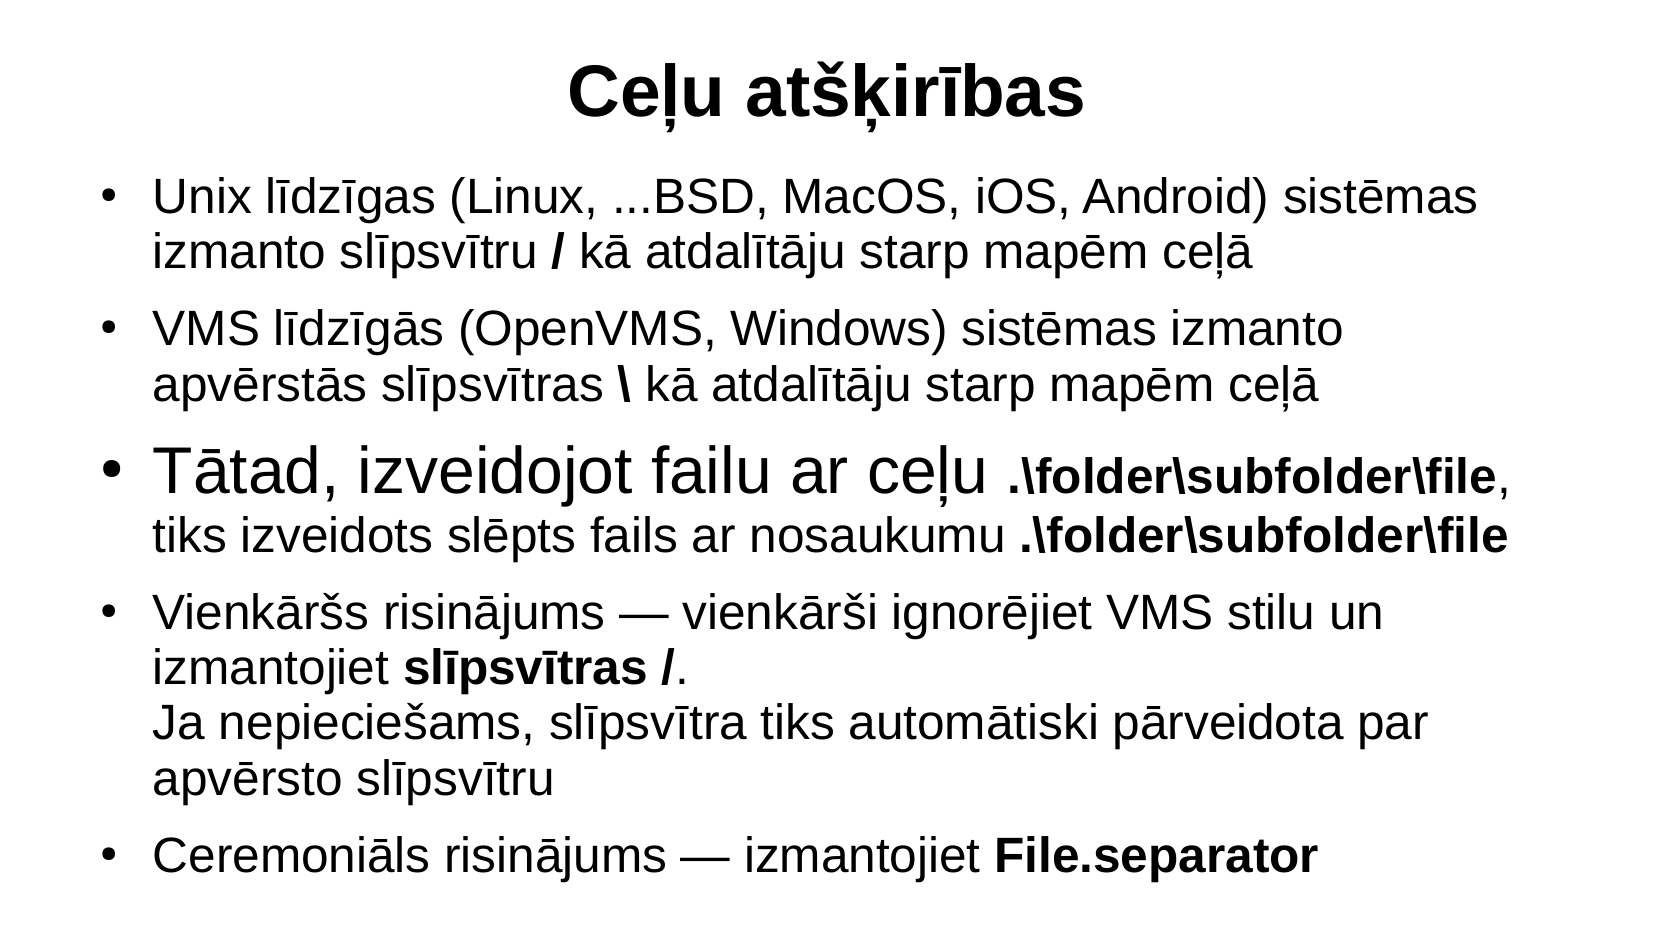

# Ceļu atšķirības
Unix līdzīgas (Linux, ...BSD, MacOS, iOS, Android) sistēmas izmanto slīpsvītru / kā atdalītāju starp mapēm ceļā
VMS līdzīgās (OpenVMS, Windows) sistēmas izmanto apvērstās slīpsvītras \ kā atdalītāju starp mapēm ceļā
Tātad, izveidojot failu ar ceļu .\folder\subfolder\file, tiks izveidots slēpts fails ar nosaukumu .\folder\subfolder\file
Vienkāršs risinājums — vienkārši ignorējiet VMS stilu un izmantojiet slīpsvītras /.
Ja nepieciešams, slīpsvītra tiks automātiski pārveidota par apvērsto slīpsvītru
Ceremoniāls risinājums — izmantojiet File.separator